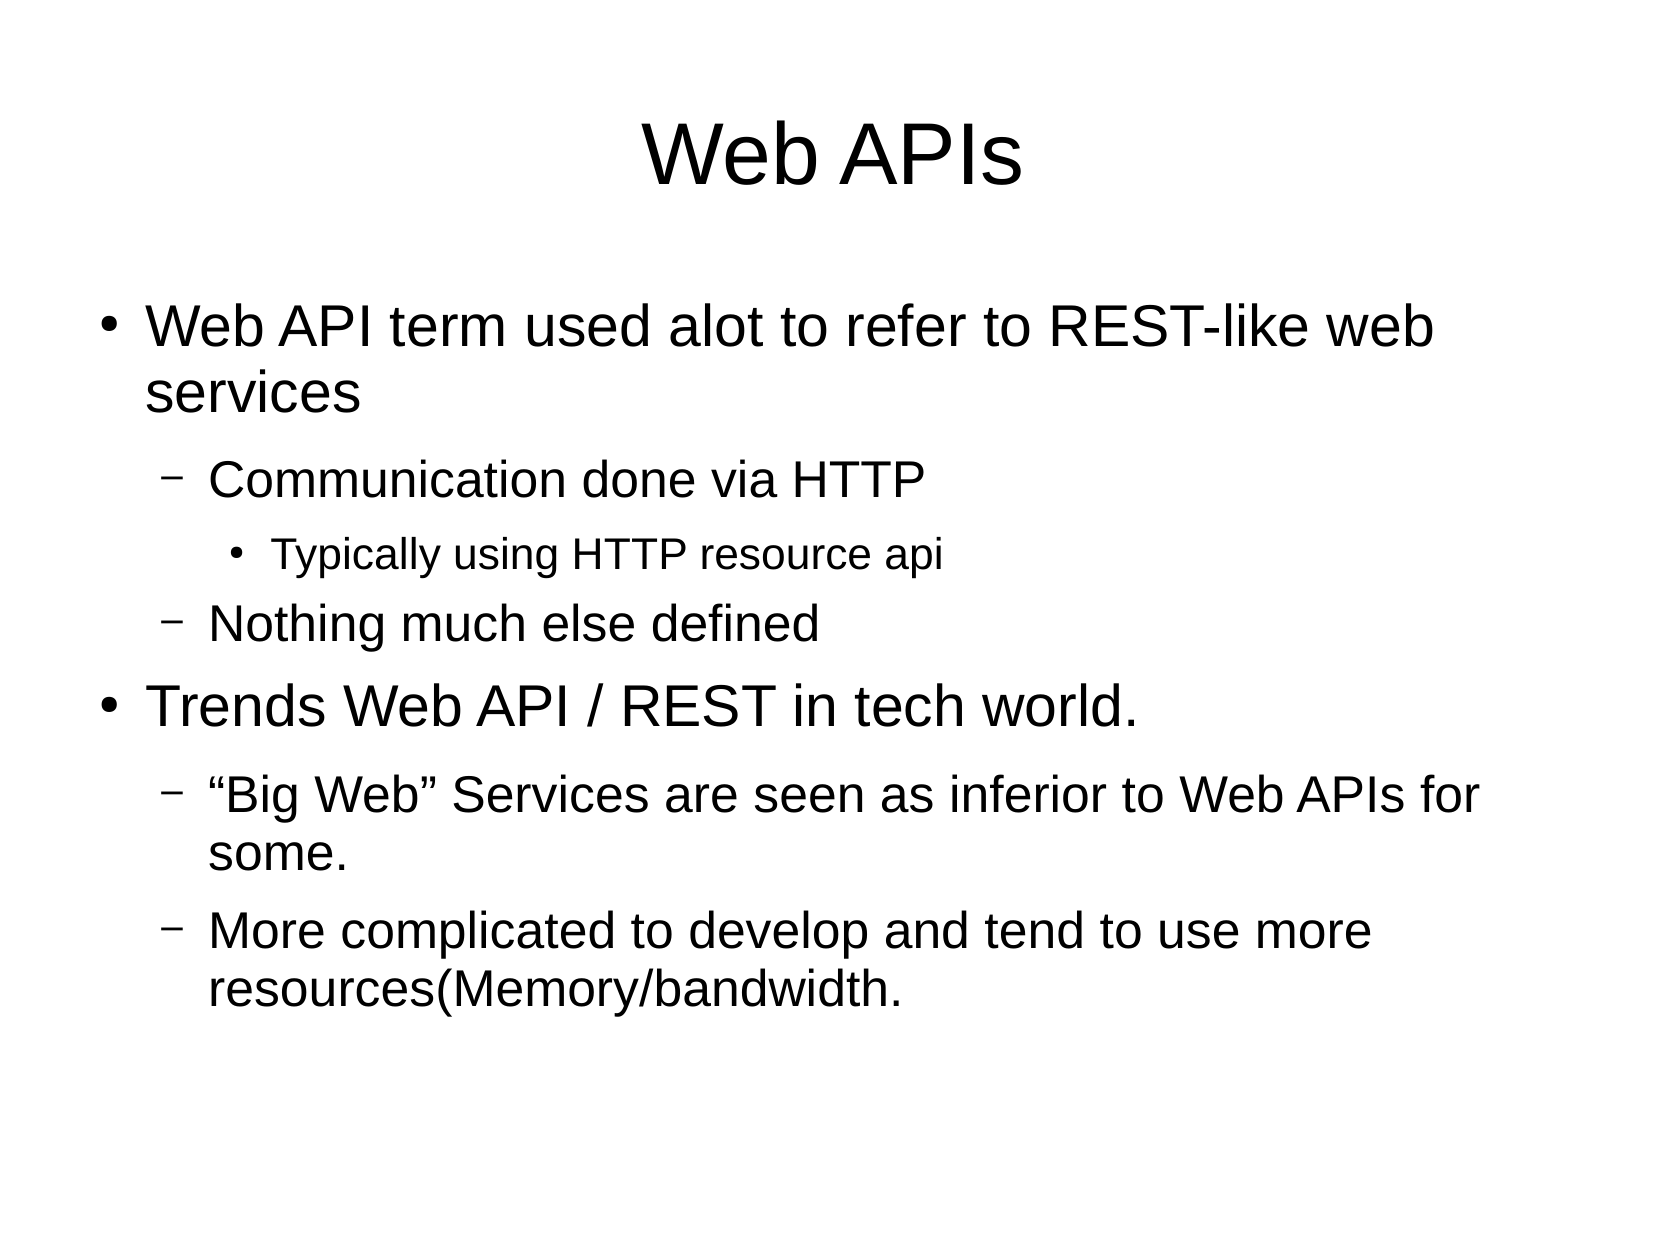

# Web APIs
Web API term used alot to refer to REST-like web services
Communication done via HTTP
Typically using HTTP resource api
Nothing much else defined
Trends Web API / REST in tech world.
“Big Web” Services are seen as inferior to Web APIs for some.
More complicated to develop and tend to use more resources(Memory/bandwidth.